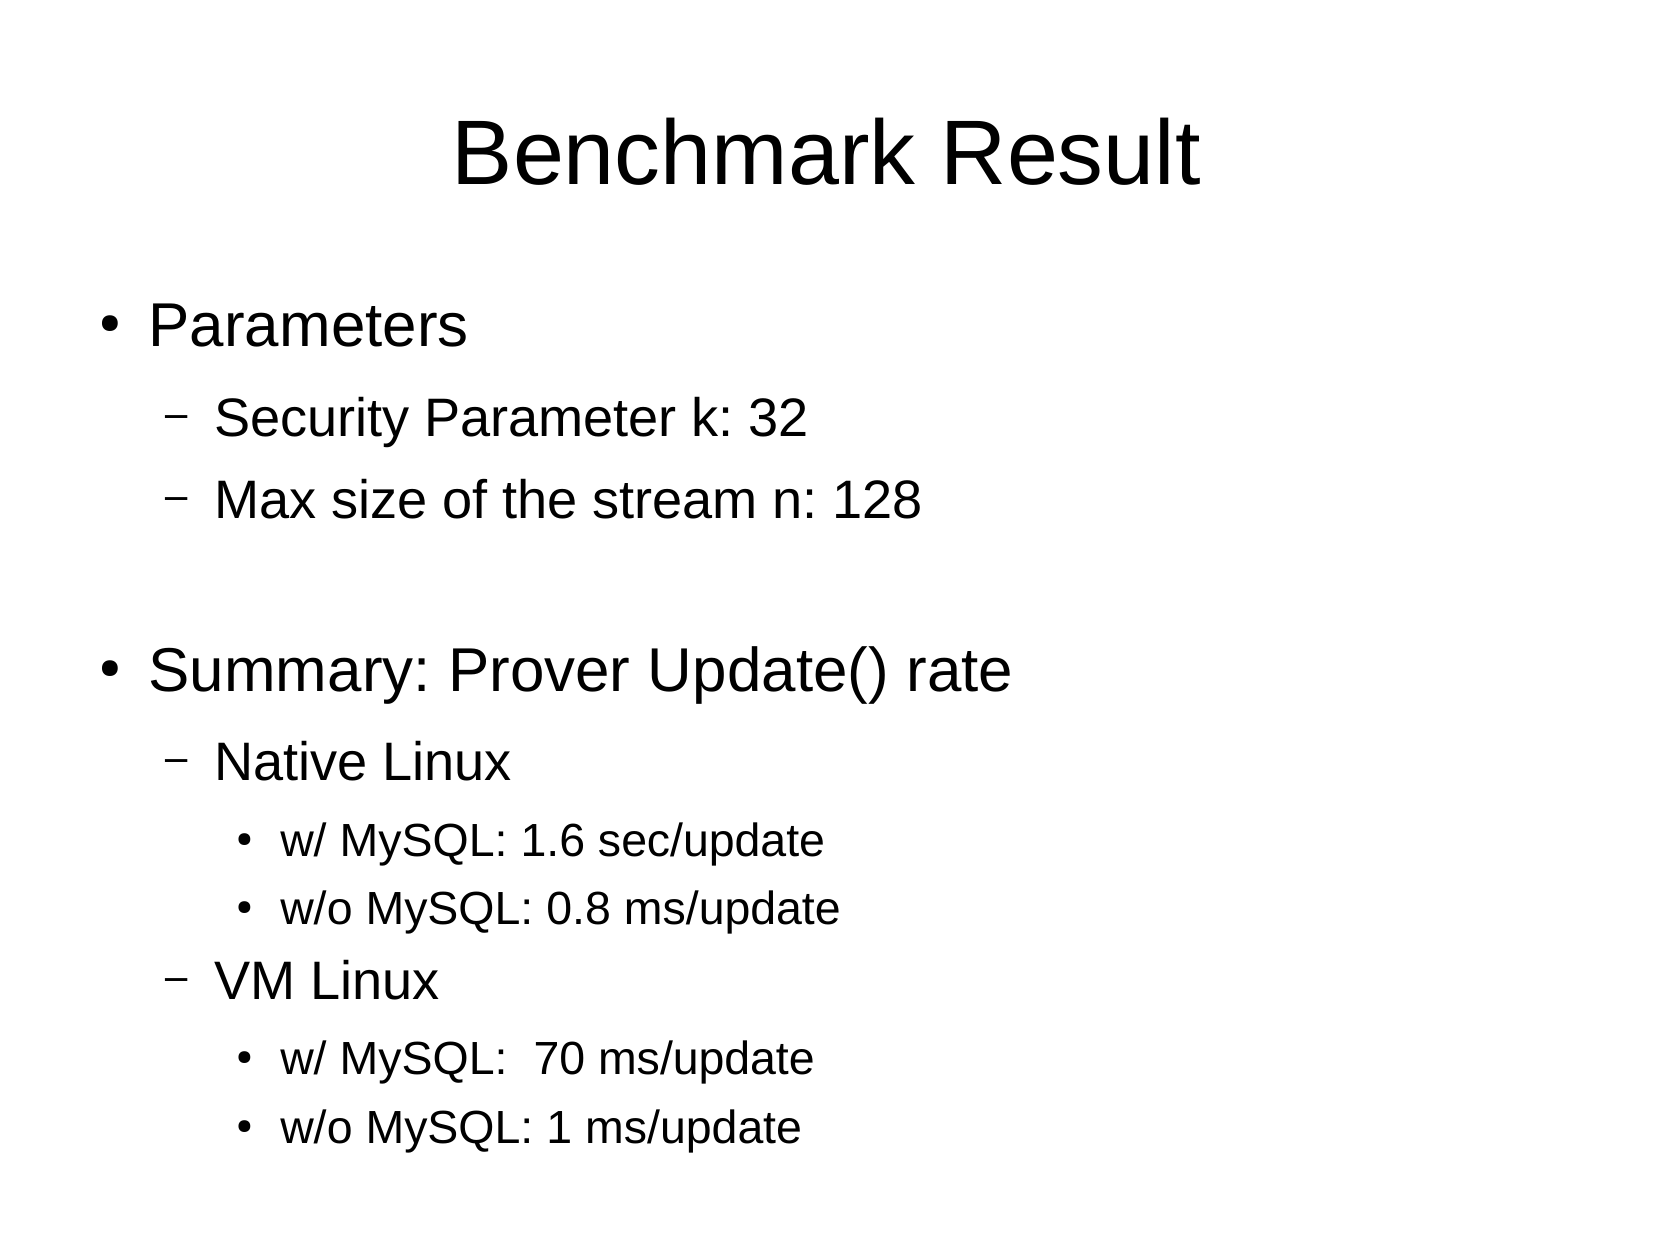

# Benchmark Result
Parameters
Security Parameter k: 32
Max size of the stream n: 128
Summary: Prover Update() rate
Native Linux
w/ MySQL: 1.6 sec/update
w/o MySQL: 0.8 ms/update
VM Linux
w/ MySQL: 70 ms/update
w/o MySQL: 1 ms/update